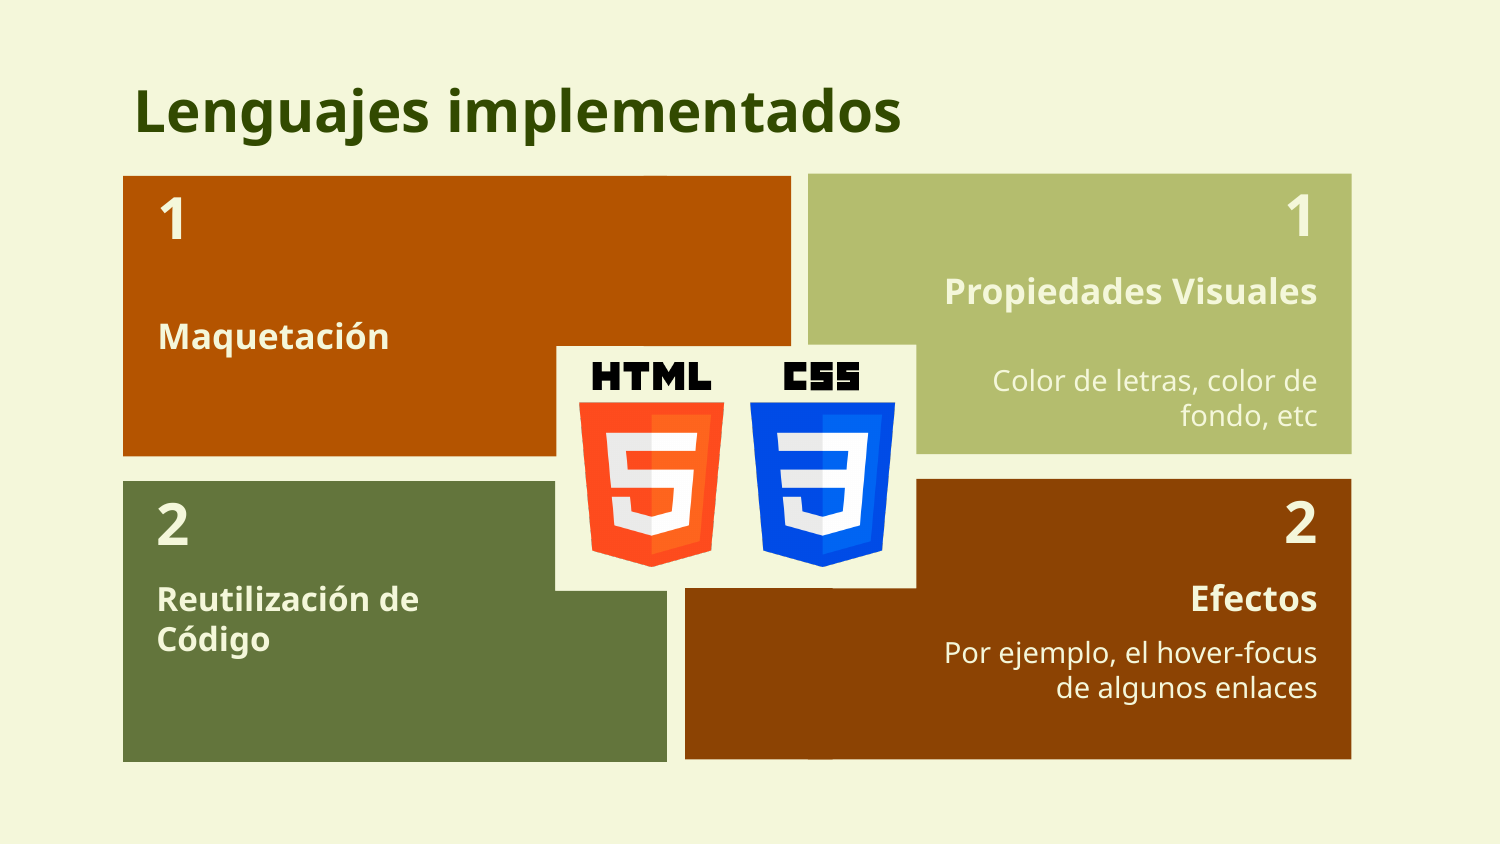

# Lenguajes implementados
1
Propiedades Visuales
Color de letras, color de fondo, etc
1
Maquetación
2
Efectos
Por ejemplo, el hover-focus de algunos enlaces
2
Reutilización de Código